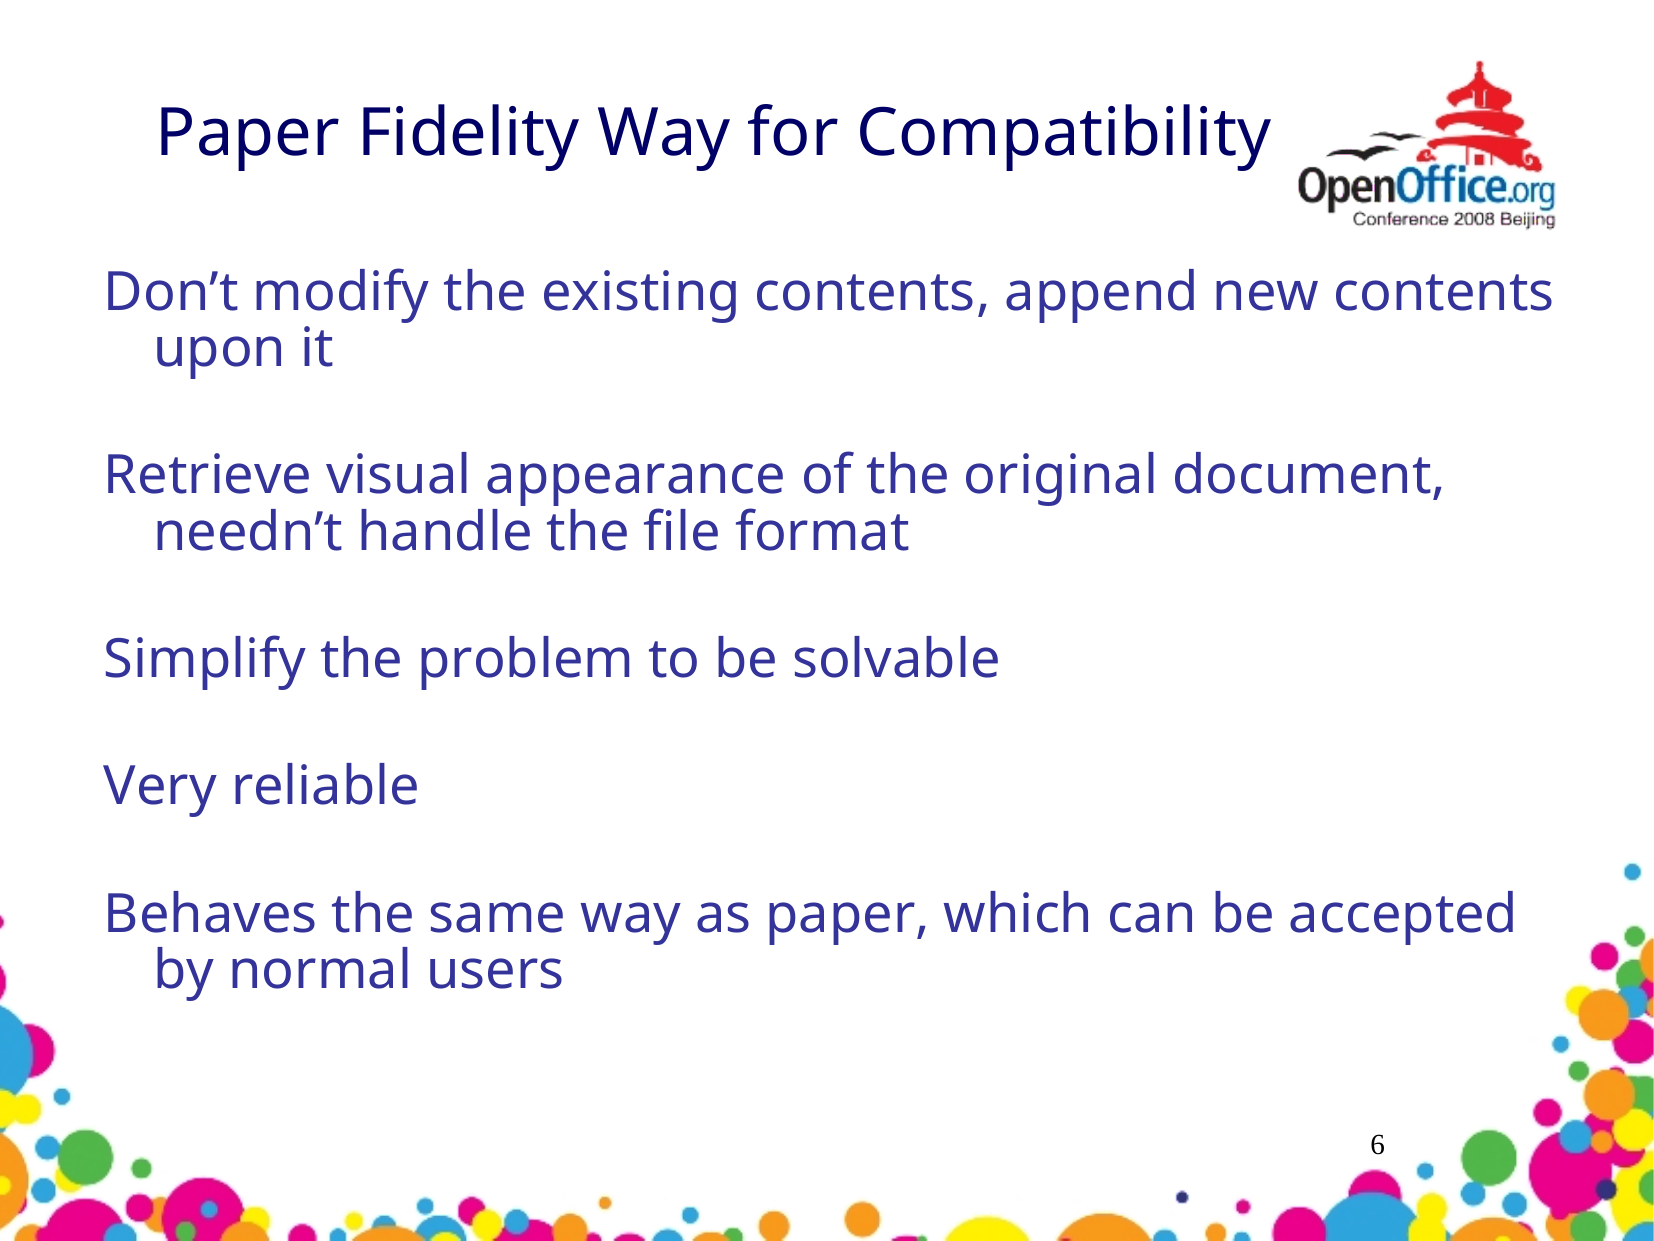

# Paper Fidelity Way for Compatibility
Don’t modify the existing contents, append new contents upon it
Retrieve visual appearance of the original document, needn’t handle the file format
Simplify the problem to be solvable
Very reliable
Behaves the same way as paper, which can be accepted by normal users
6